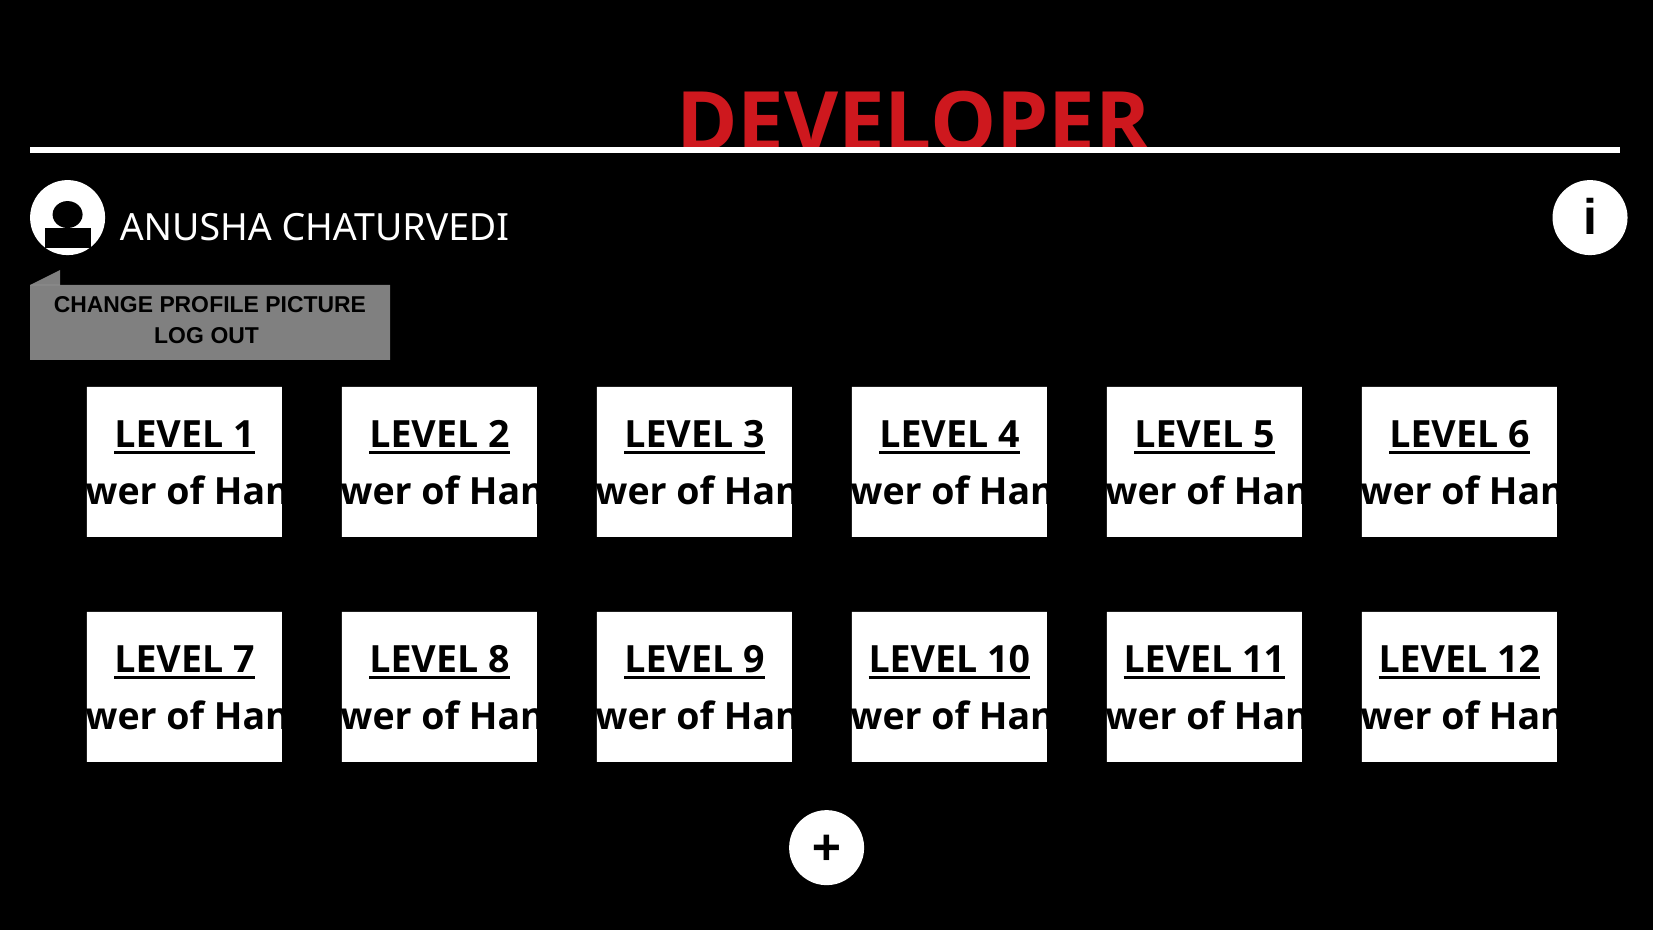

DEVELOPER
i
ANUSHA CHATURVEDI
CHANGE PROFILE PICTURE
LOG OUT
LEVEL 1
Tower of Hanoi
LEVEL 2
Tower of Hanoi
LEVEL 3
Tower of Hanoi
LEVEL 4
Tower of Hanoi
LEVEL 5
Tower of Hanoi
LEVEL 6
Tower of Hanoi
LEVEL 7
Tower of Hanoi
LEVEL 8
Tower of Hanoi
LEVEL 9
Tower of Hanoi
LEVEL 10
Tower of Hanoi
LEVEL 11
Tower of Hanoi
LEVEL 12
Tower of Hanoi
+
| | |
| --- | --- |
| | |
| | |
| | |
| | |